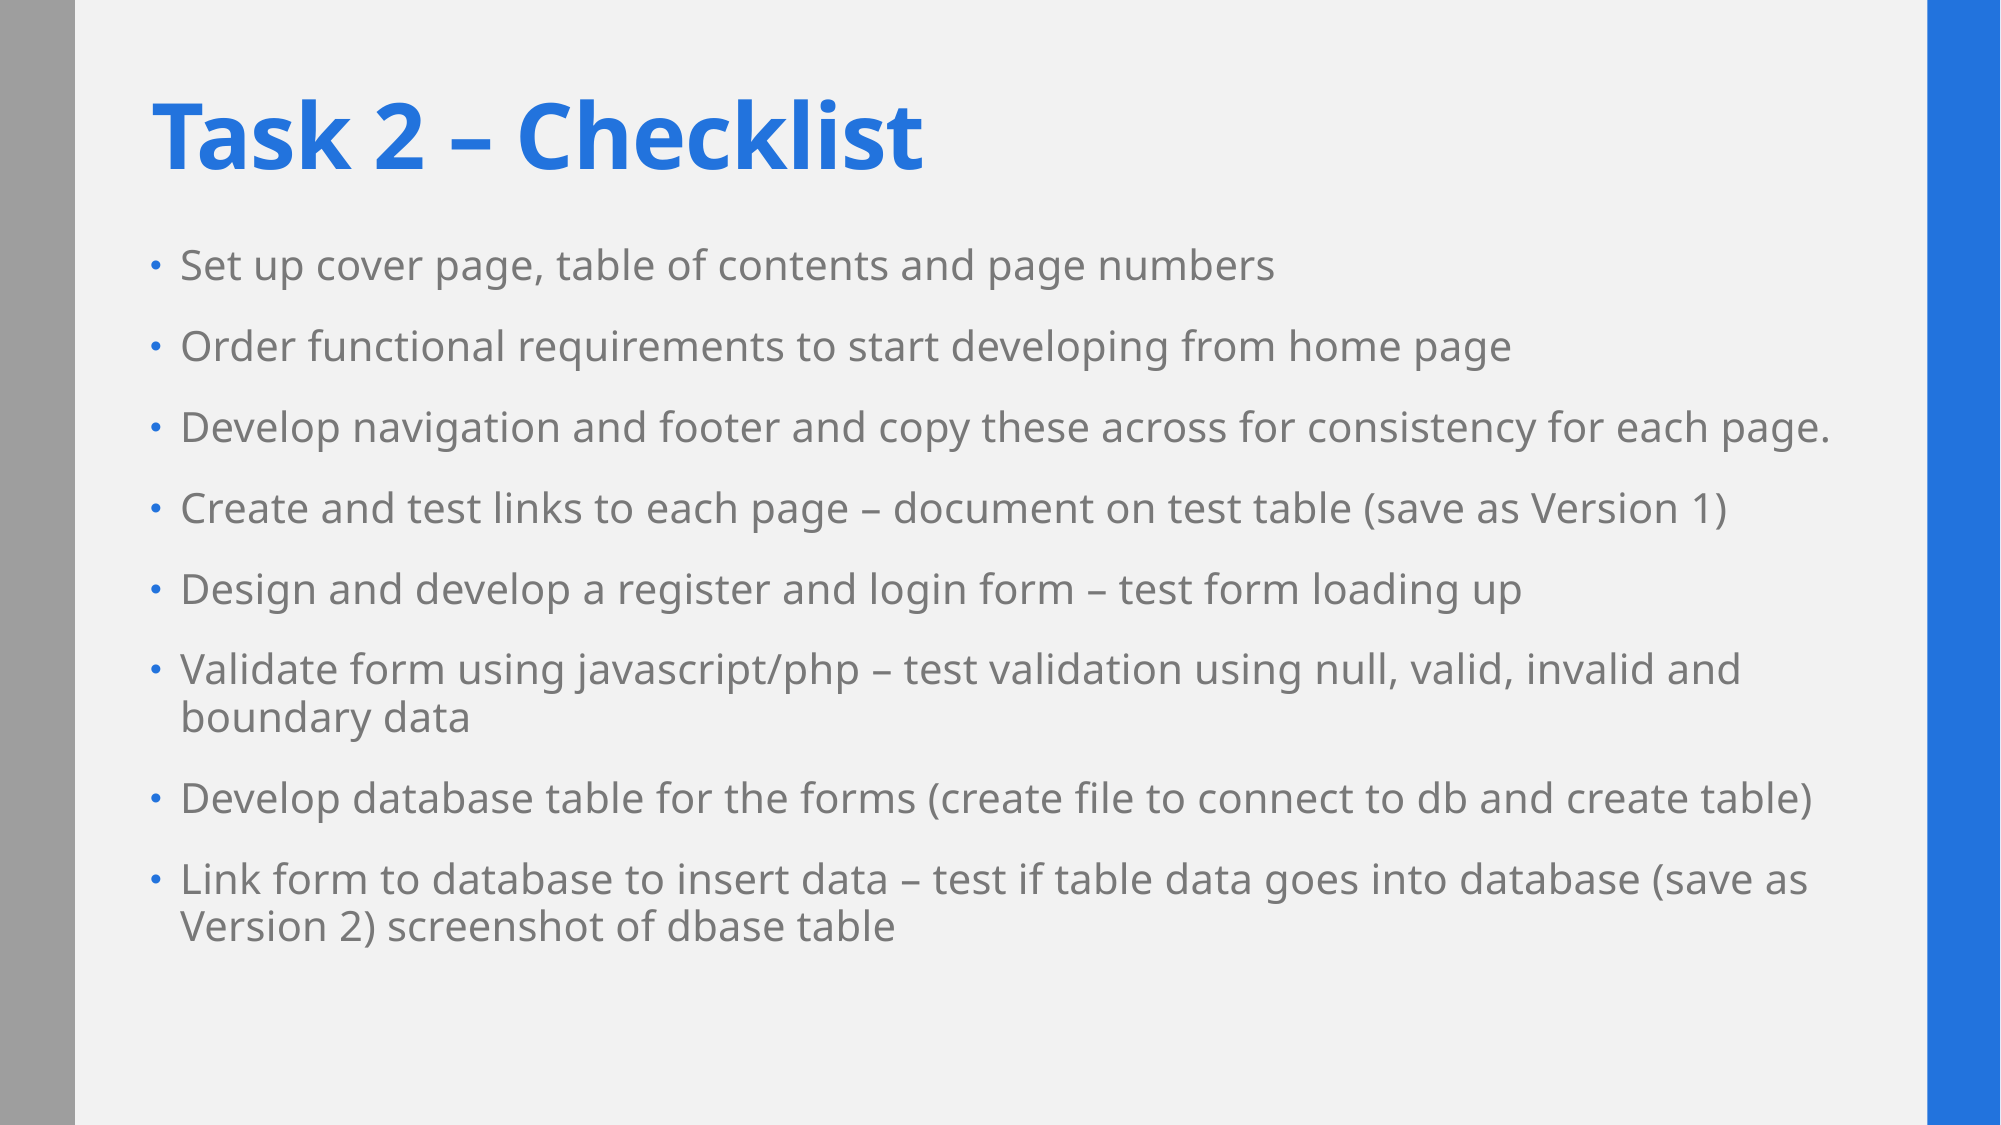

# Task 2 – Checklist
Set up cover page, table of contents and page numbers
Order functional requirements to start developing from home page
Develop navigation and footer and copy these across for consistency for each page.
Create and test links to each page – document on test table (save as Version 1)
Design and develop a register and login form – test form loading up
Validate form using javascript/php – test validation using null, valid, invalid and boundary data
Develop database table for the forms (create file to connect to db and create table)
Link form to database to insert data – test if table data goes into database (save as Version 2) screenshot of dbase table